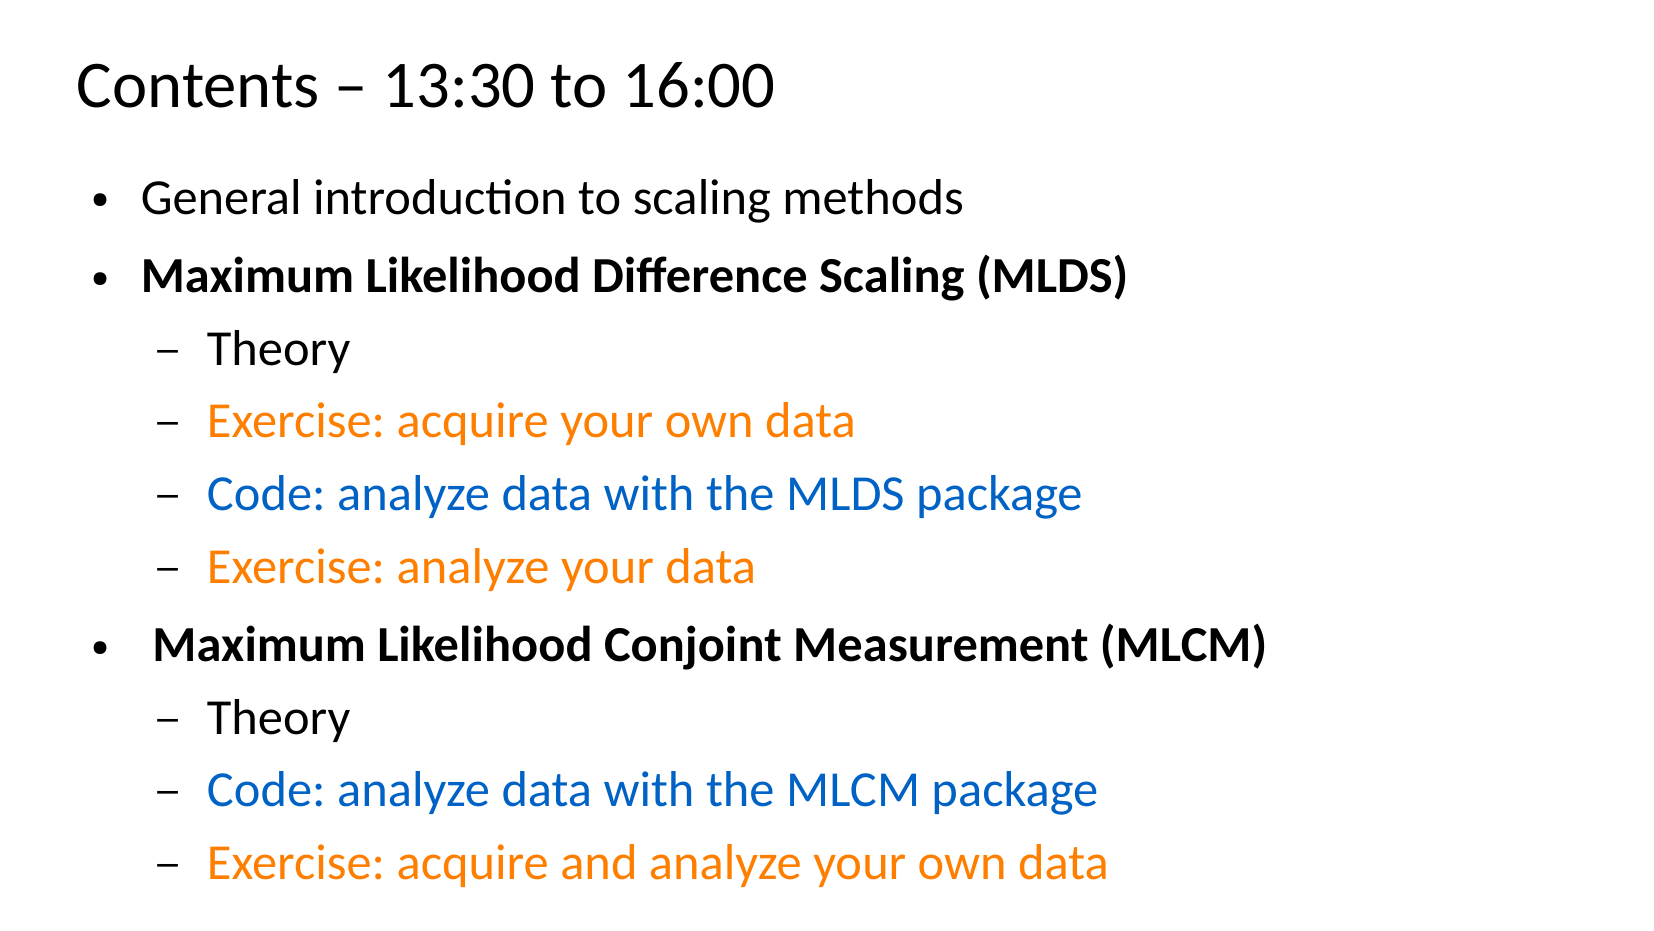

# Contents – 13:30 to 16:00
General introduction to scaling methods
Maximum Likelihood Difference Scaling (MLDS)
Theory
Exercise: acquire your own data
Code: analyze data with the MLDS package
Exercise: analyze your data
 Maximum Likelihood Conjoint Measurement (MLCM)
Theory
Code: analyze data with the MLCM package
Exercise: acquire and analyze your own data